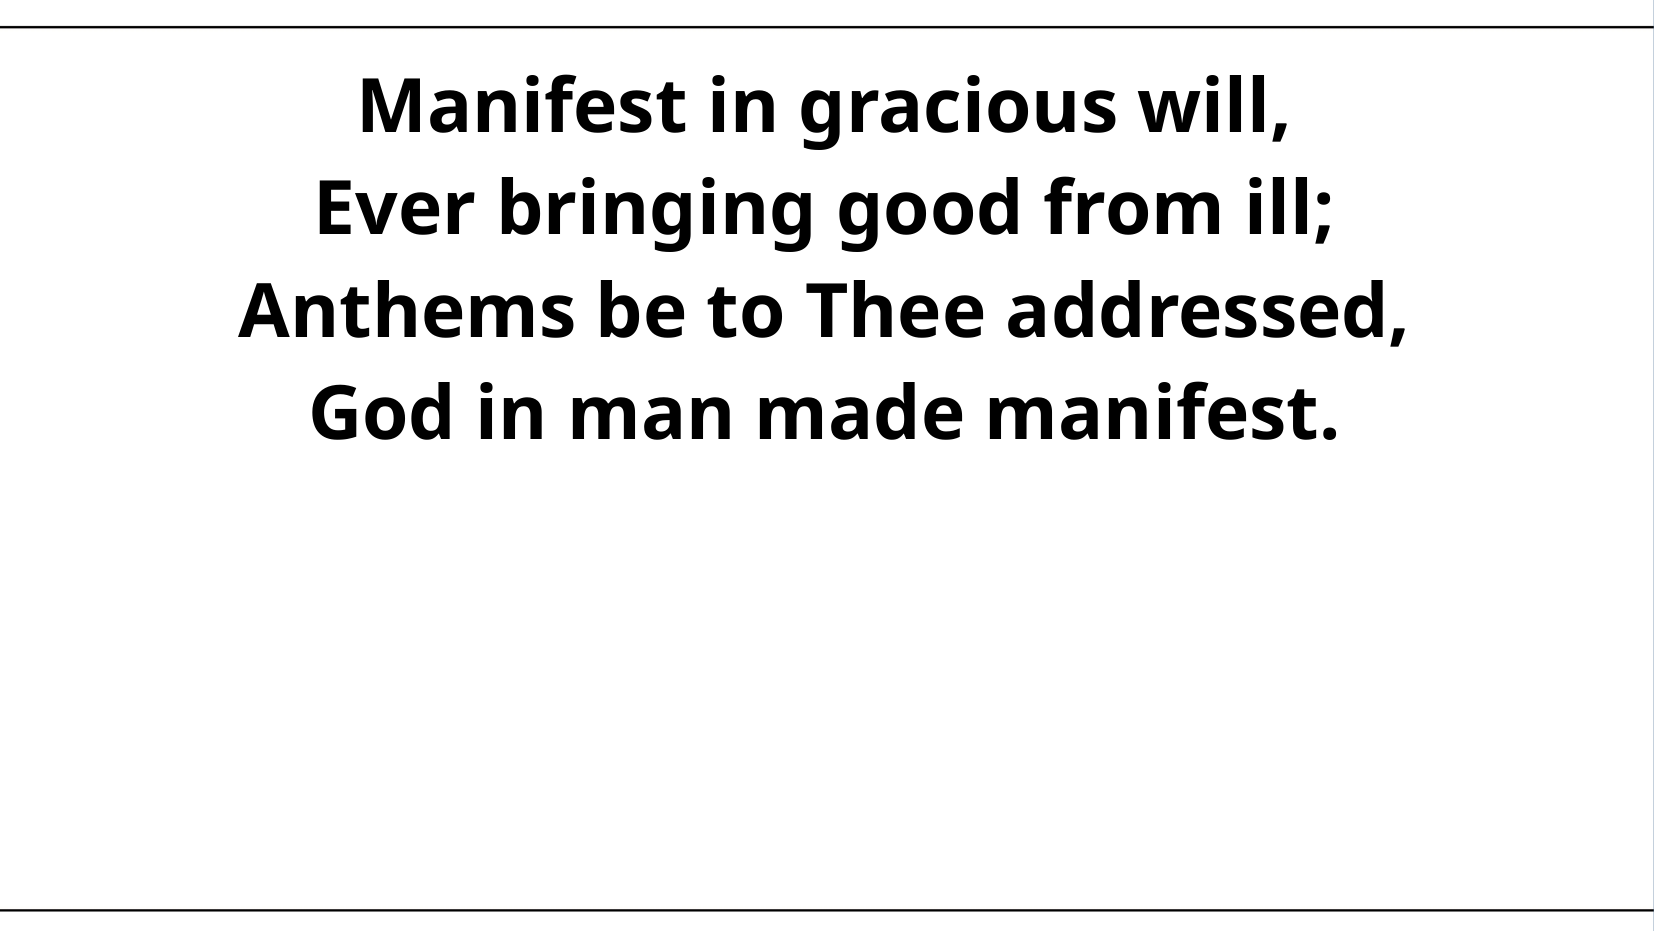

Manifest in gracious will,
Ever bringing good from ill;
Anthems be to Thee addressed,
God in man made manifest.